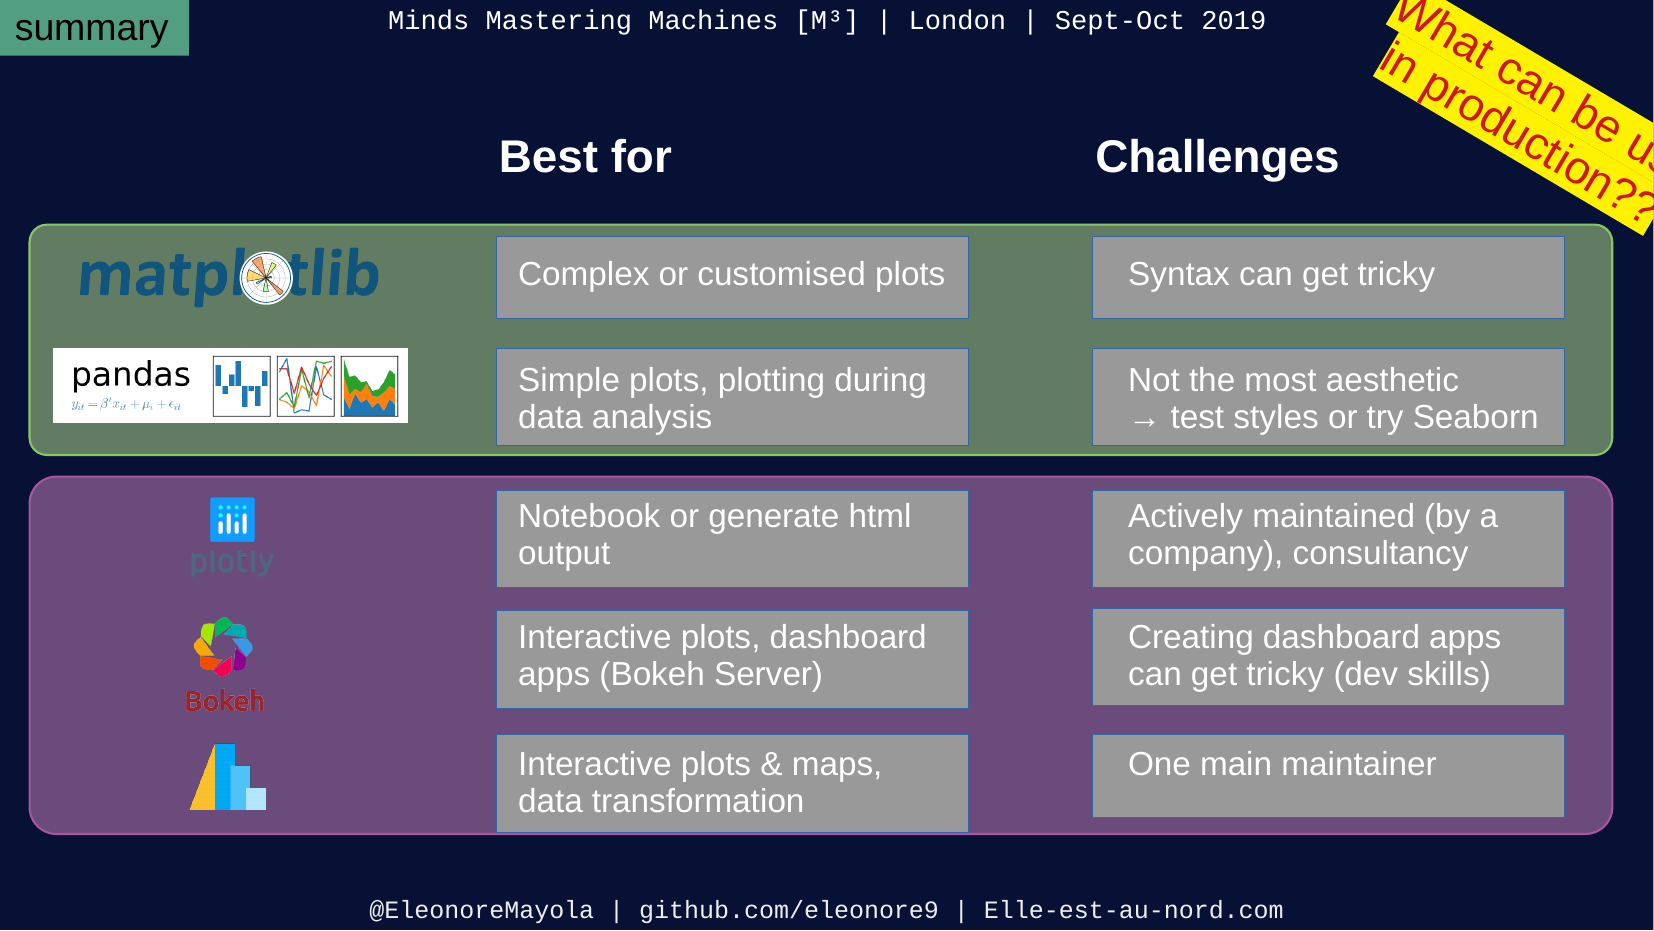

Minds Mastering Machines [M³] | London | Sept-Oct 2019
summary
What can be use in production??
Best for
Challenges
Complex or customised plots
Syntax can get tricky
Simple plots, plotting during data analysis
Not the most aesthetic
→ test styles or try Seaborn
Notebook or generate html output
Actively maintained (by a company), consultancy
Interactive plots, dashboard apps (Bokeh Server)
Creating dashboard apps can get tricky (dev skills)
Interactive plots & maps, data transformation
One main maintainer
@EleonoreMayola | github.com/eleonore9 | Elle-est-au-nord.com